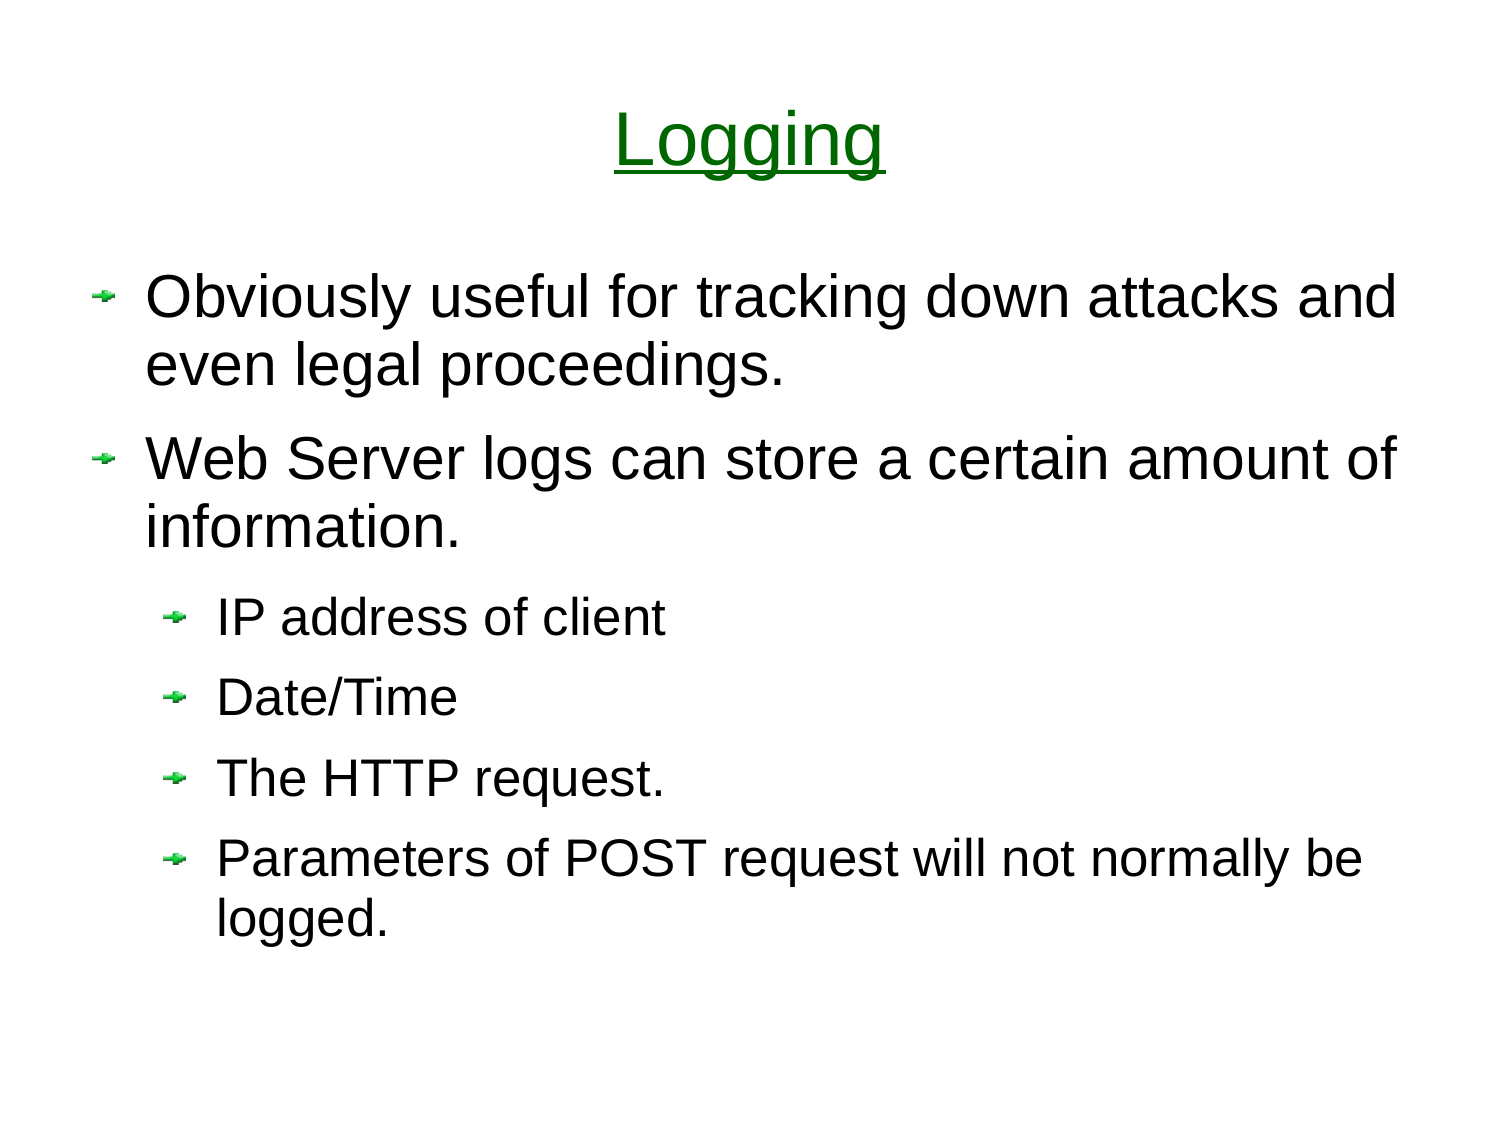

# Logging
Obviously useful for tracking down attacks and even legal proceedings.
Web Server logs can store a certain amount of information.
IP address of client
Date/Time
The HTTP request.
Parameters of POST request will not normally be logged.